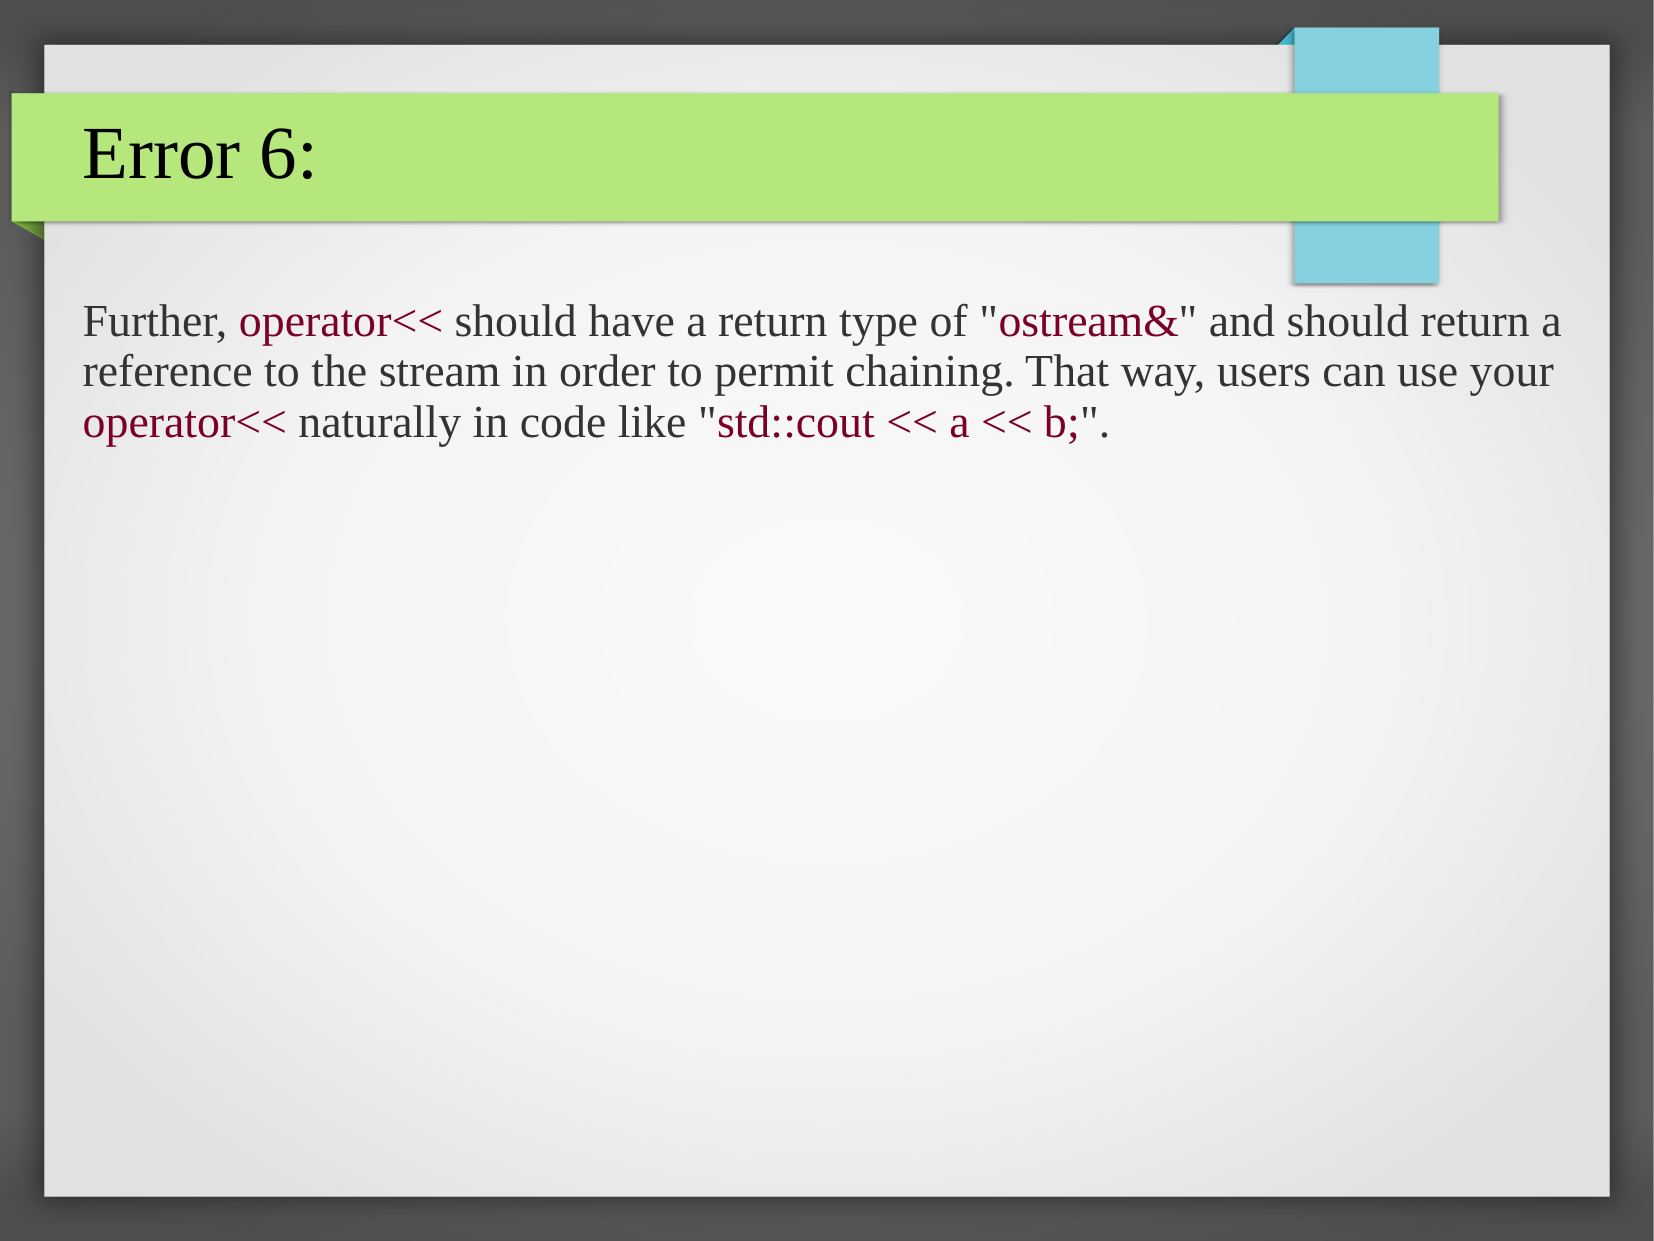

# Error 6:
Further, operator<< should have a return type of "ostream&" and should return a reference to the stream in order to permit chaining. That way, users can use your operator<< naturally in code like "std::cout << a << b;".